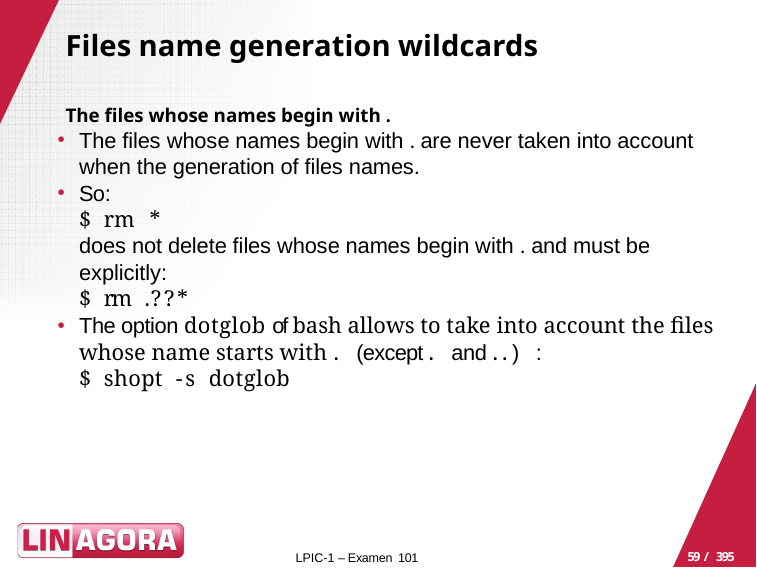

Files name generation wildcards
The files whose names begin with .
The files whose names begin with . are never taken into account when the generation of files names.
So:
$ rm *
does not delete files whose names begin with . and must be explicitly:
$ rm .??*
The option dotglob of bash allows to take into account the files whose name starts with . (except . and ..) :
$ shopt -s dotglob
LPIC-1 – Examen 101